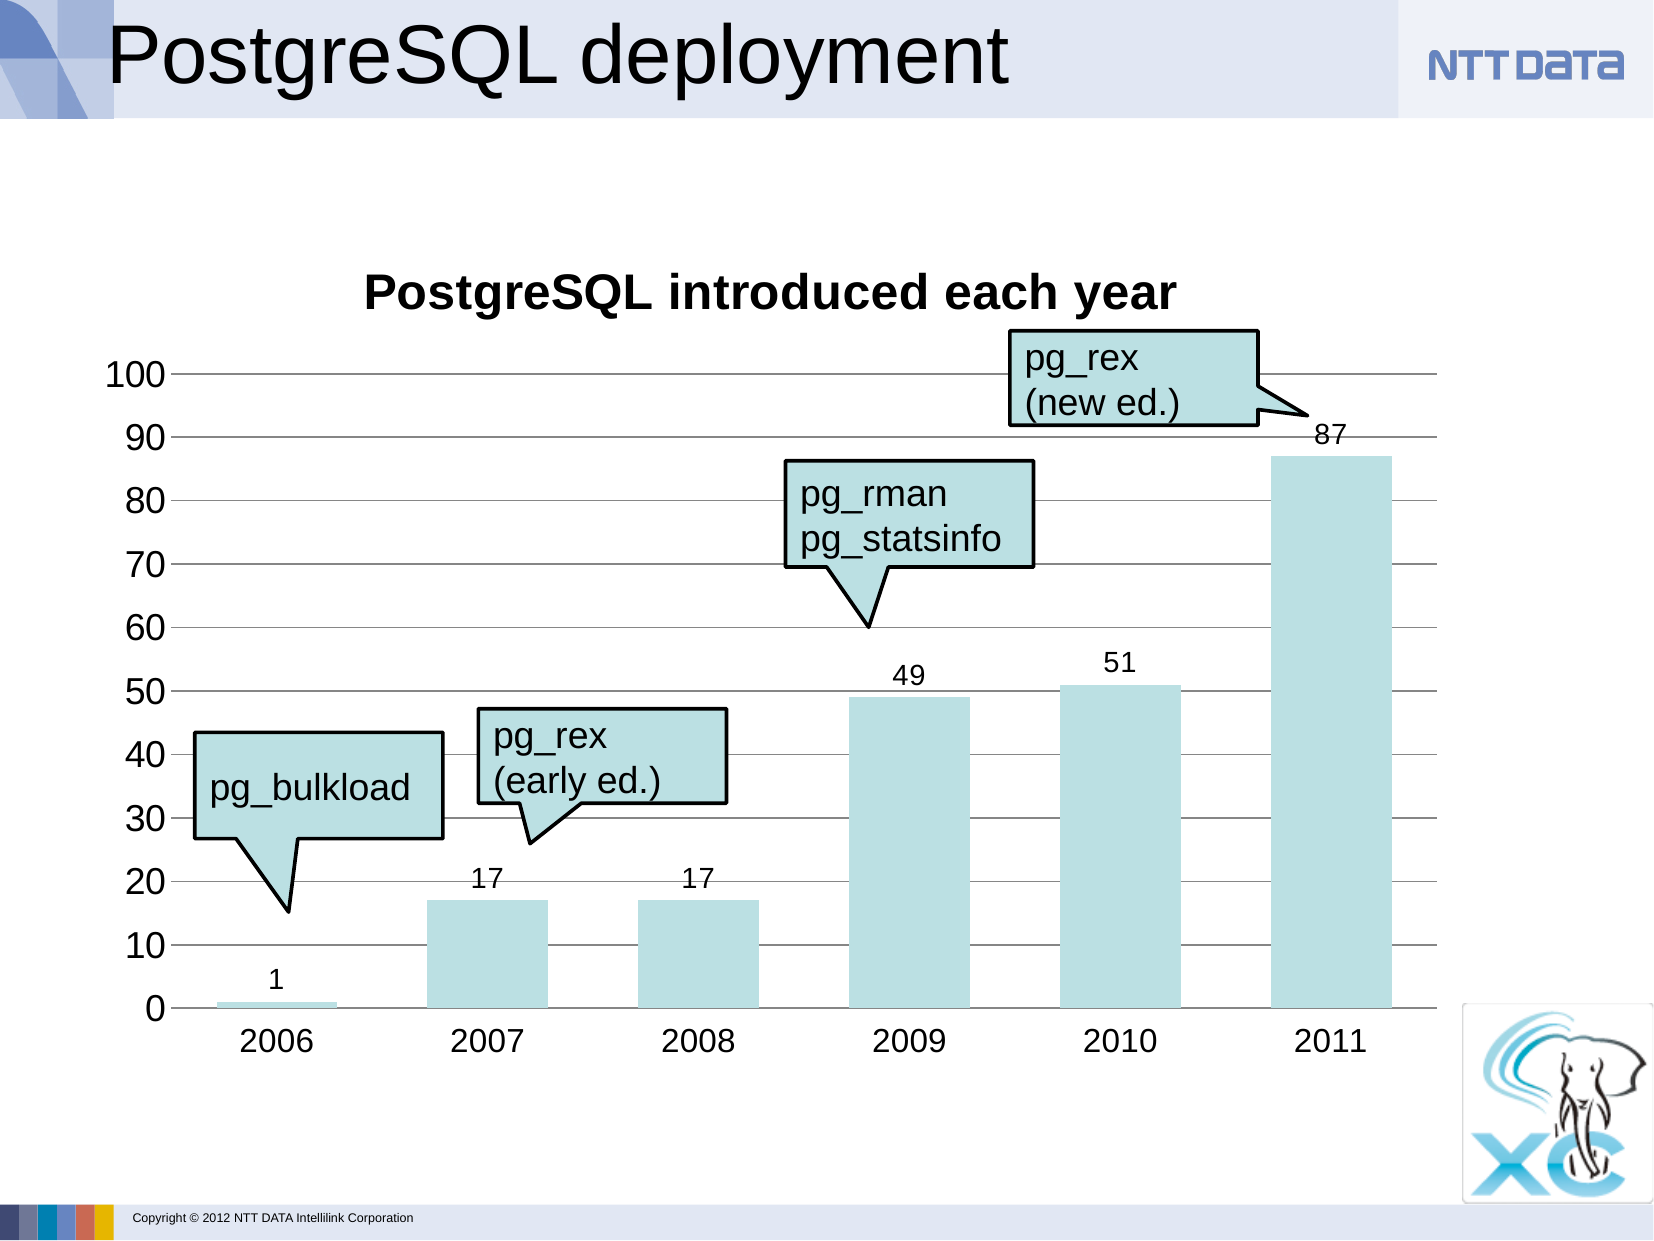

# PostgreSQL deployment
### Chart: PostgreSQL introduced each year
| Category | applied |
|---|---|
| 2006 | 1.0 |
| 2007 | 17.0 |
| 2008 | 17.0 |
| 2009 | 49.0 |
| 2010 | 51.0 |
| 2011 | 87.0 |pg_rex
(new ed.)
pg_rman
pg_statsinfo
pg_rex
(early ed.)
pg_bulkload